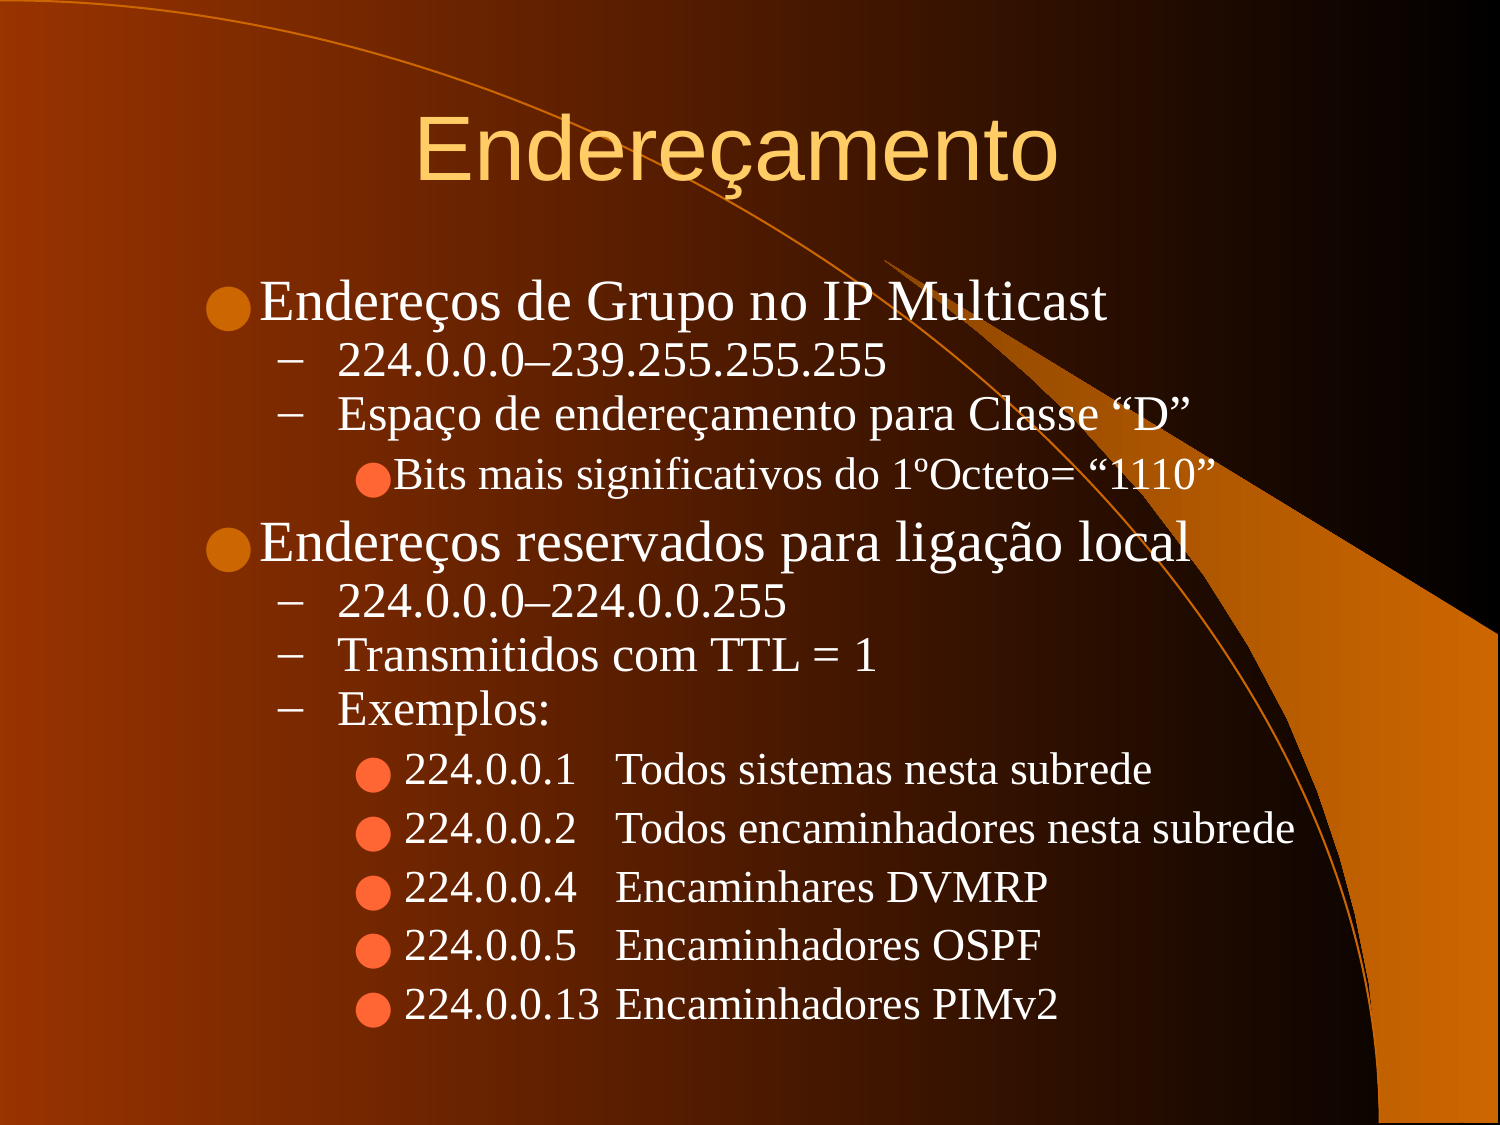

Endereçamento
# Endereços de Grupo no IP Multicast
 224.0.0.0–239.255.255.255
 Espaço de endereçamento para Classe “D”
Bits mais significativos do 1ºOcteto= “1110”
Endereços reservados para ligação local
 224.0.0.0–224.0.0.255
 Transmitidos com TTL = 1
 Exemplos:
 224.0.0.1	Todos sistemas nesta subrede
 224.0.0.2	Todos encaminhadores nesta subrede
 224.0.0.4	Encaminhares DVMRP
 224.0.0.5	Encaminhadores OSPF
 224.0.0.13	Encaminhadores PIMv2